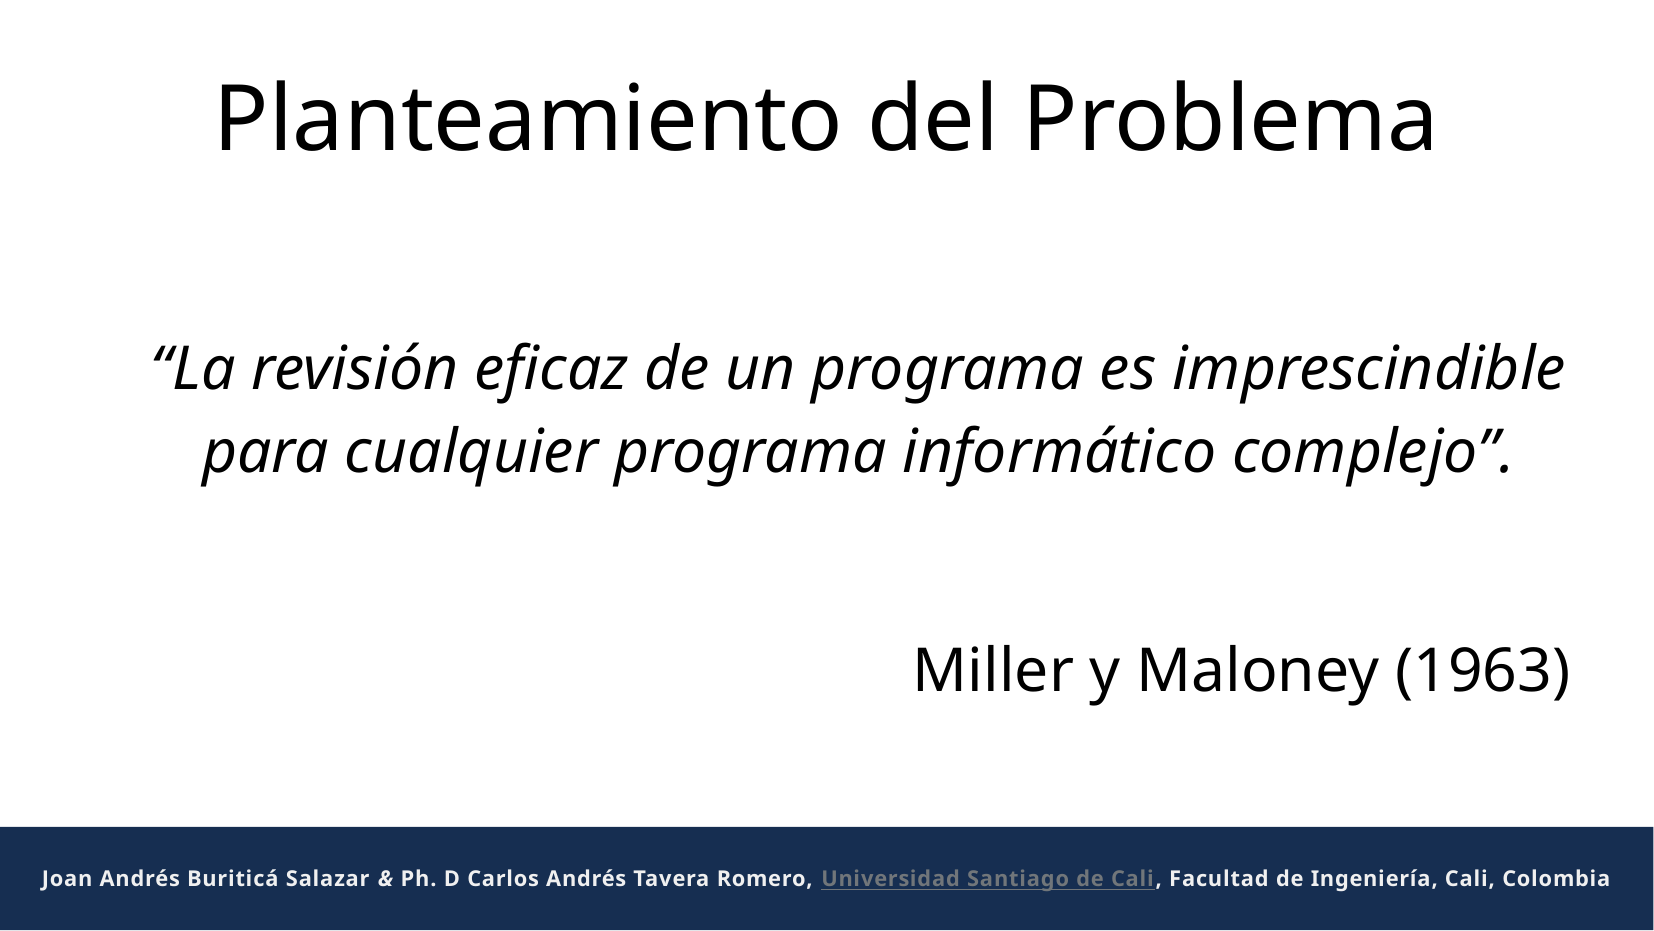

# Planteamiento del Problema
“La revisión eficaz de un programa es imprescindible para cualquier programa informático complejo”.
Miller y Maloney (1963)